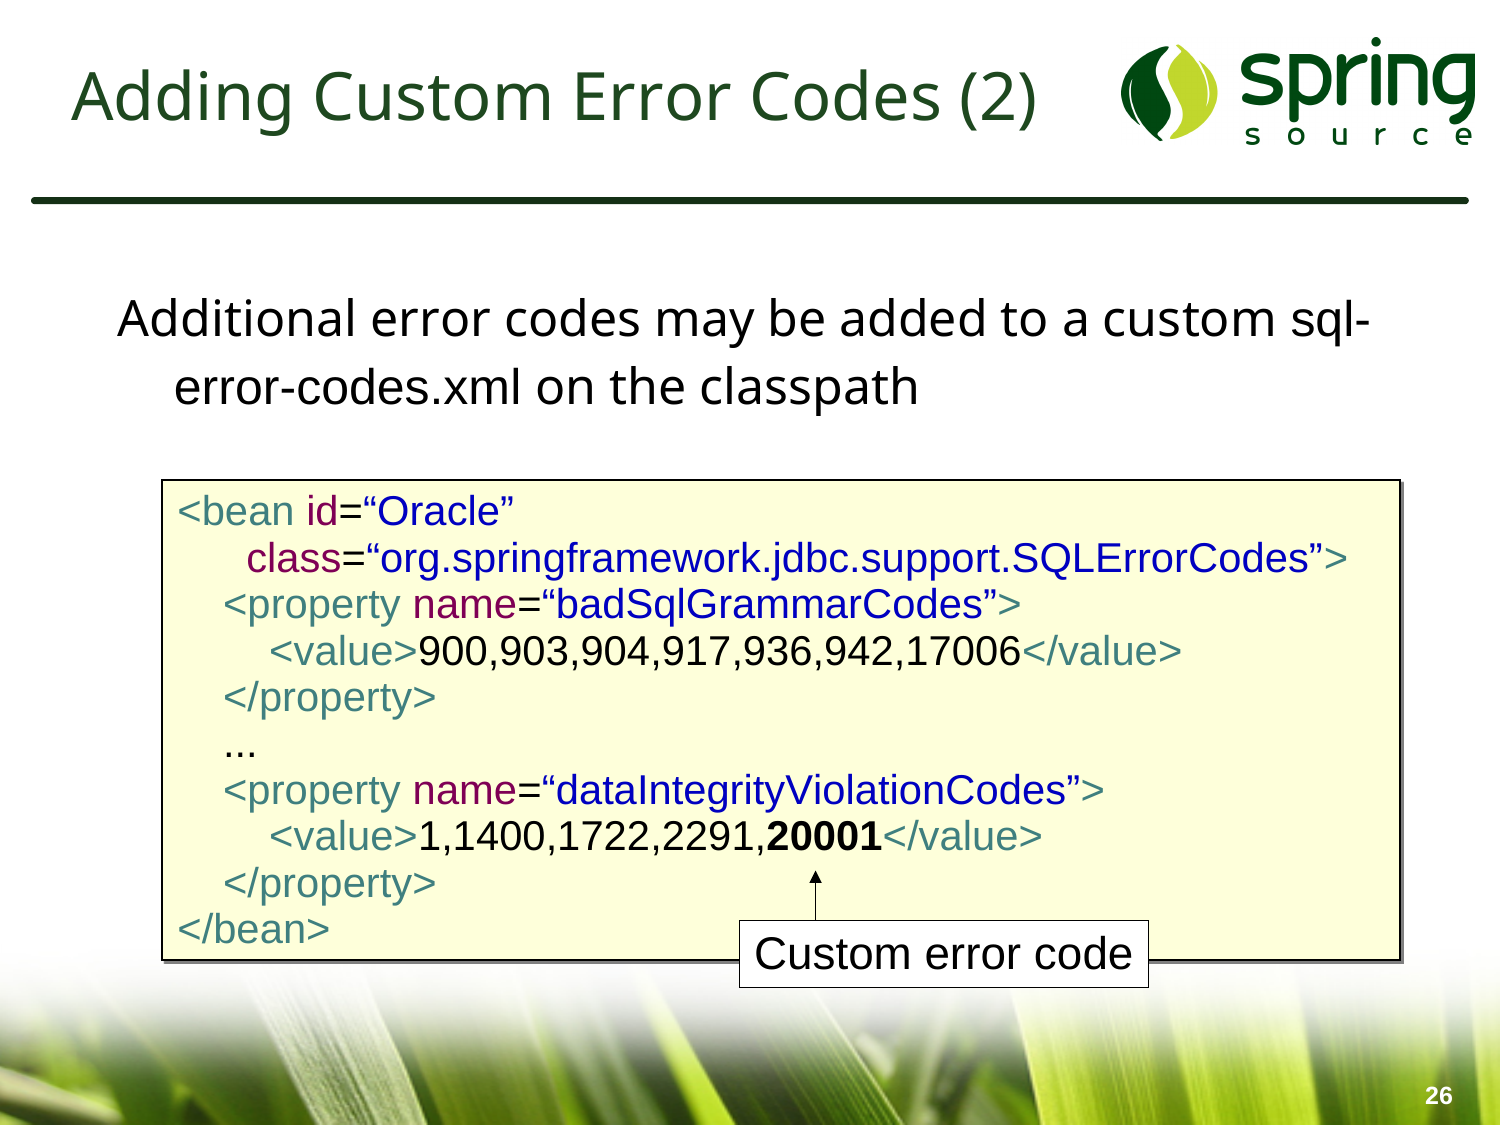

# Adding Custom Error Codes (2)
Additional error codes may be added to a custom sql-error-codes.xml on the classpath
<bean id=“Oracle”
 class=“org.springframework.jdbc.support.SQLErrorCodes”>
 <property name=“badSqlGrammarCodes”>
 <value>900,903,904,917,936,942,17006</value>
 </property>
 ...
 <property name=“dataIntegrityViolationCodes”>
 <value>1,1400,1722,2291,20001</value>
 </property>
</bean>
Custom error code